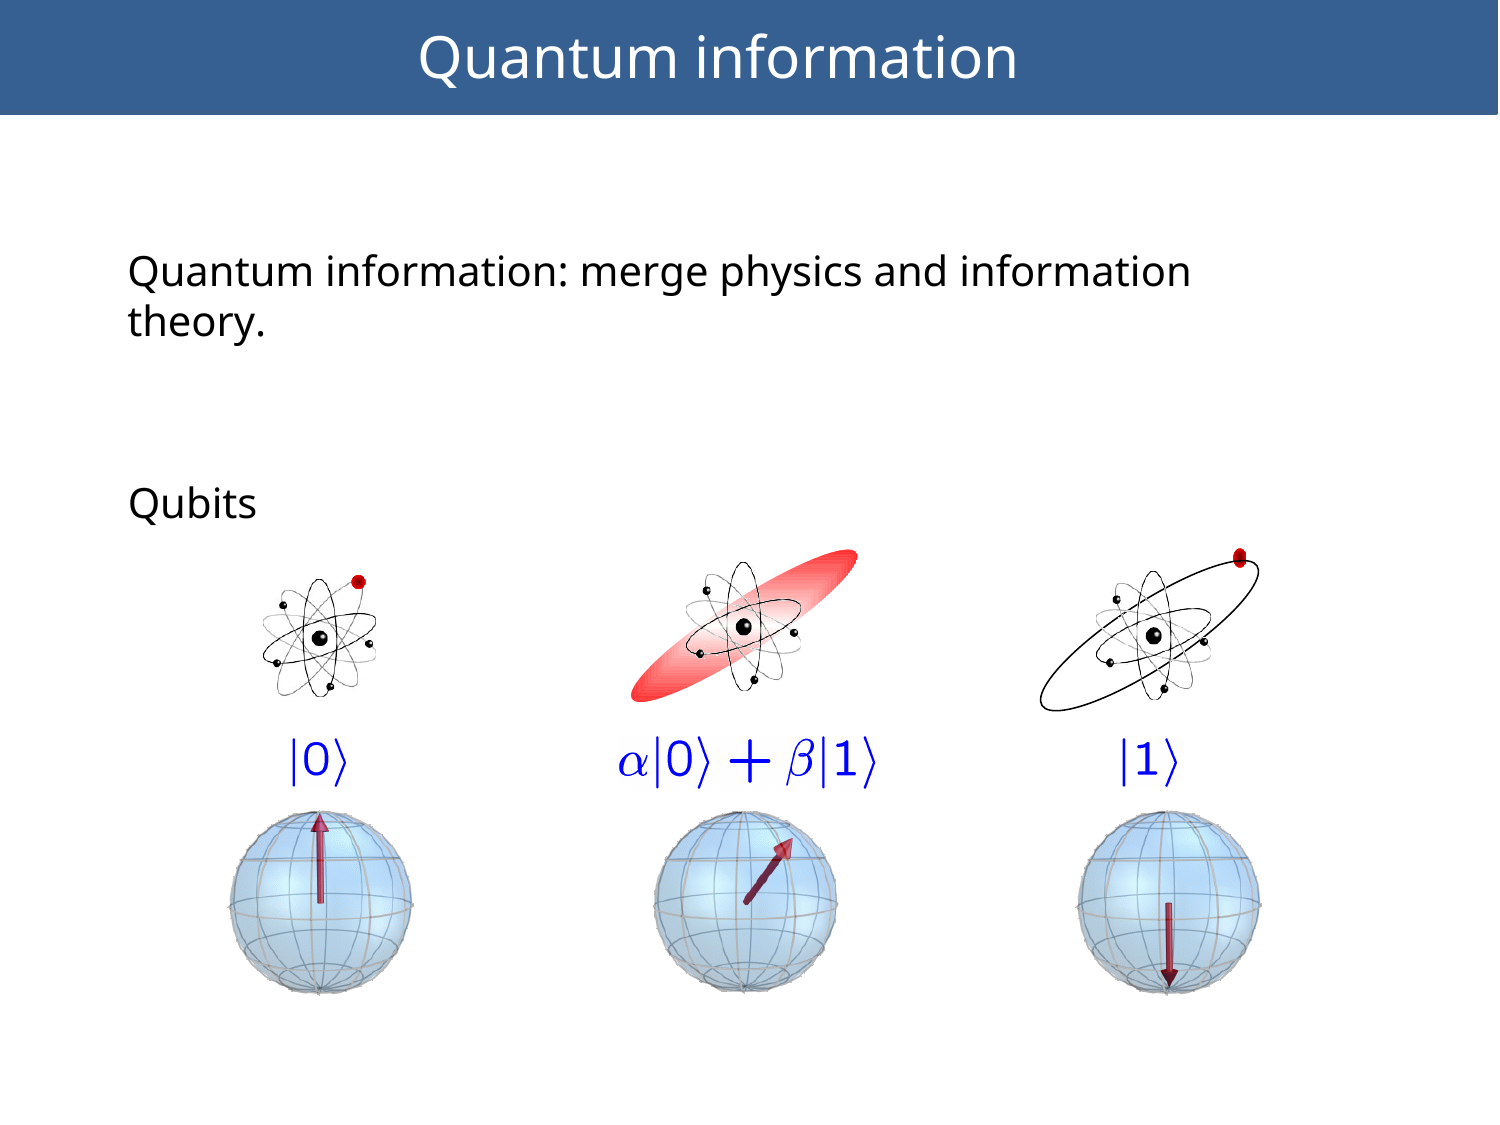

# Quantum information
Quantum information: merge physics and information theory.
Qubits
...